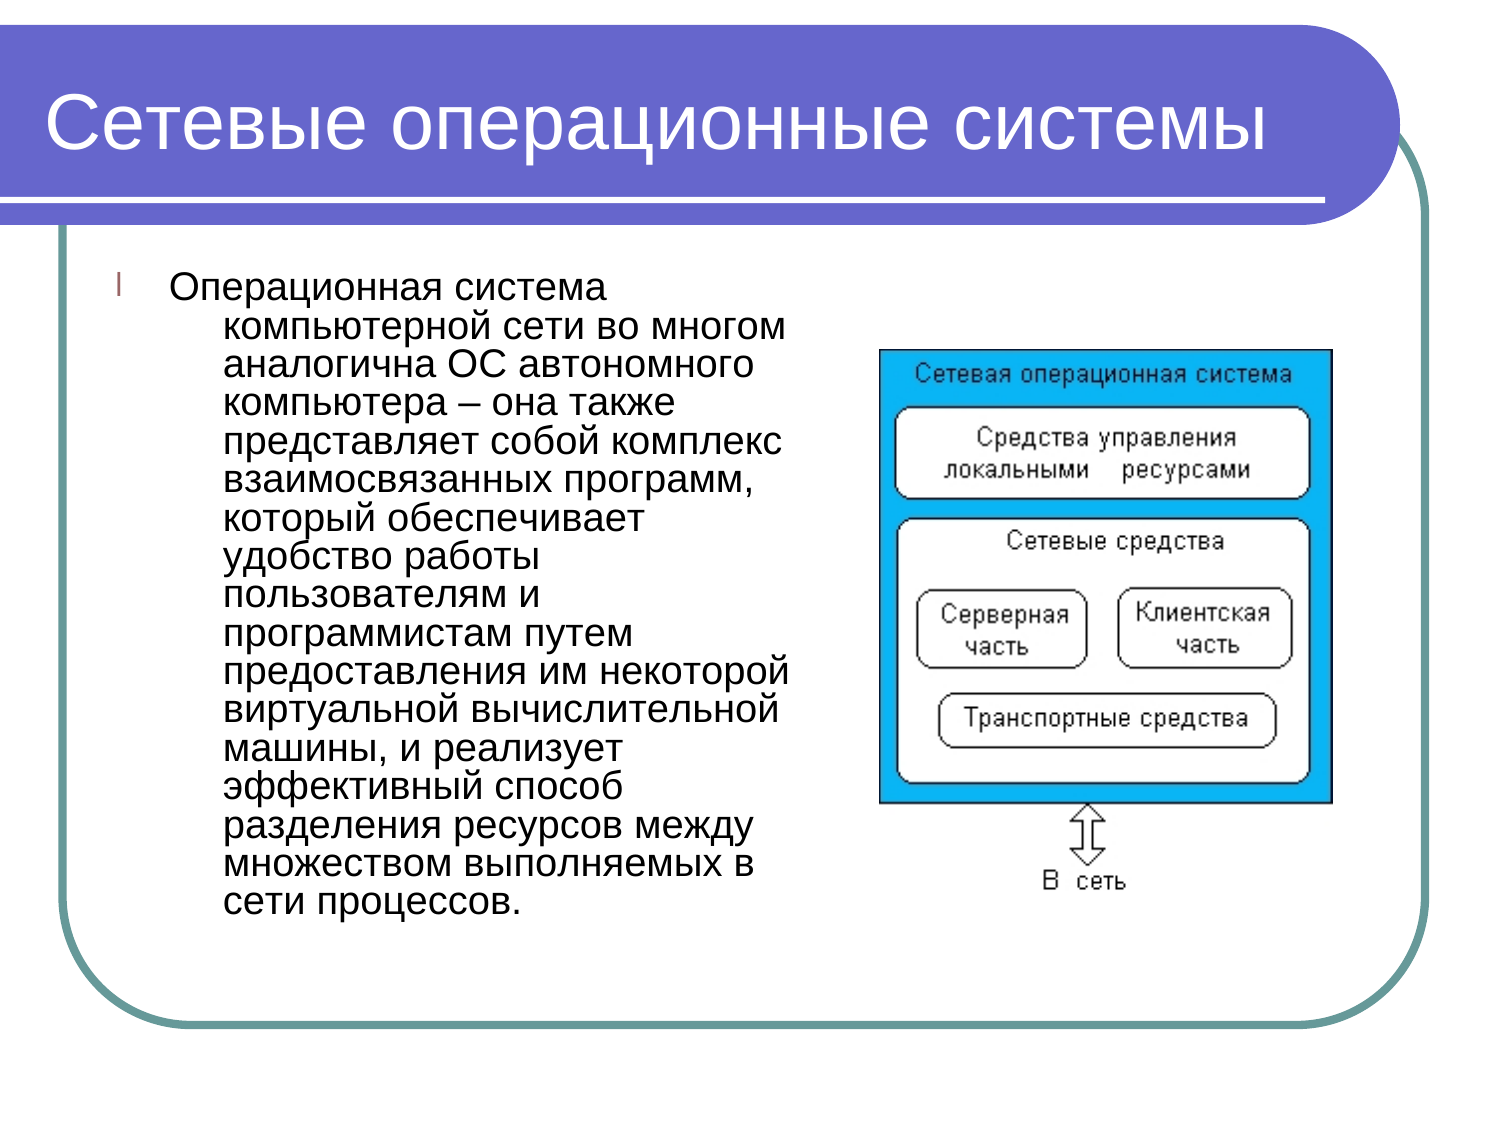

# Сетевые операционные системы
Операционная система компьютерной сети во многом аналогична ОС автономного компьютера – она также представляет собой комплекс взаимосвязанных программ, который обеспечивает удобство работы пользователям и программистам путем предоставления им некоторой виртуальной вычислительной машины, и реализует эффективный способ разделения ресурсов между множеством выполняемых в сети процессов.